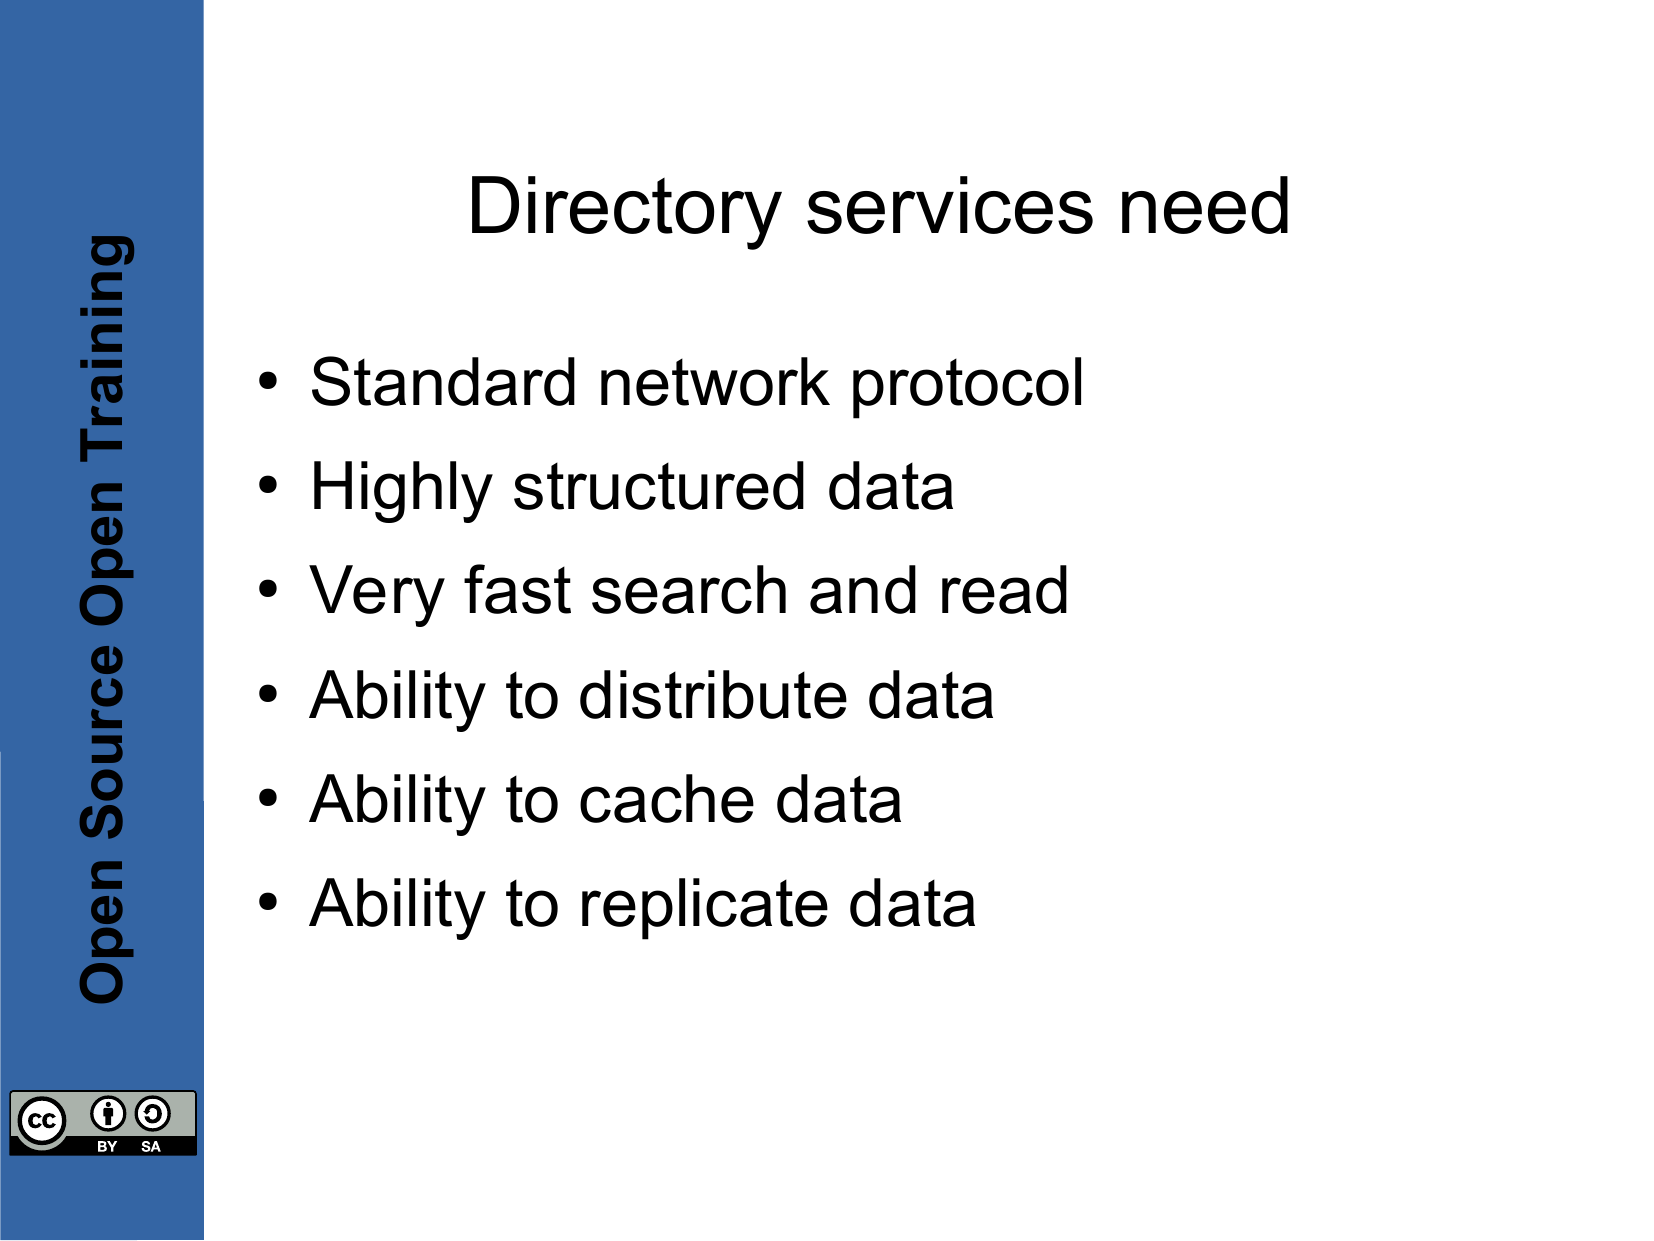

# Directory services need
Standard network protocol
Highly structured data
Very fast search and read
Ability to distribute data
Ability to cache data
Ability to replicate data